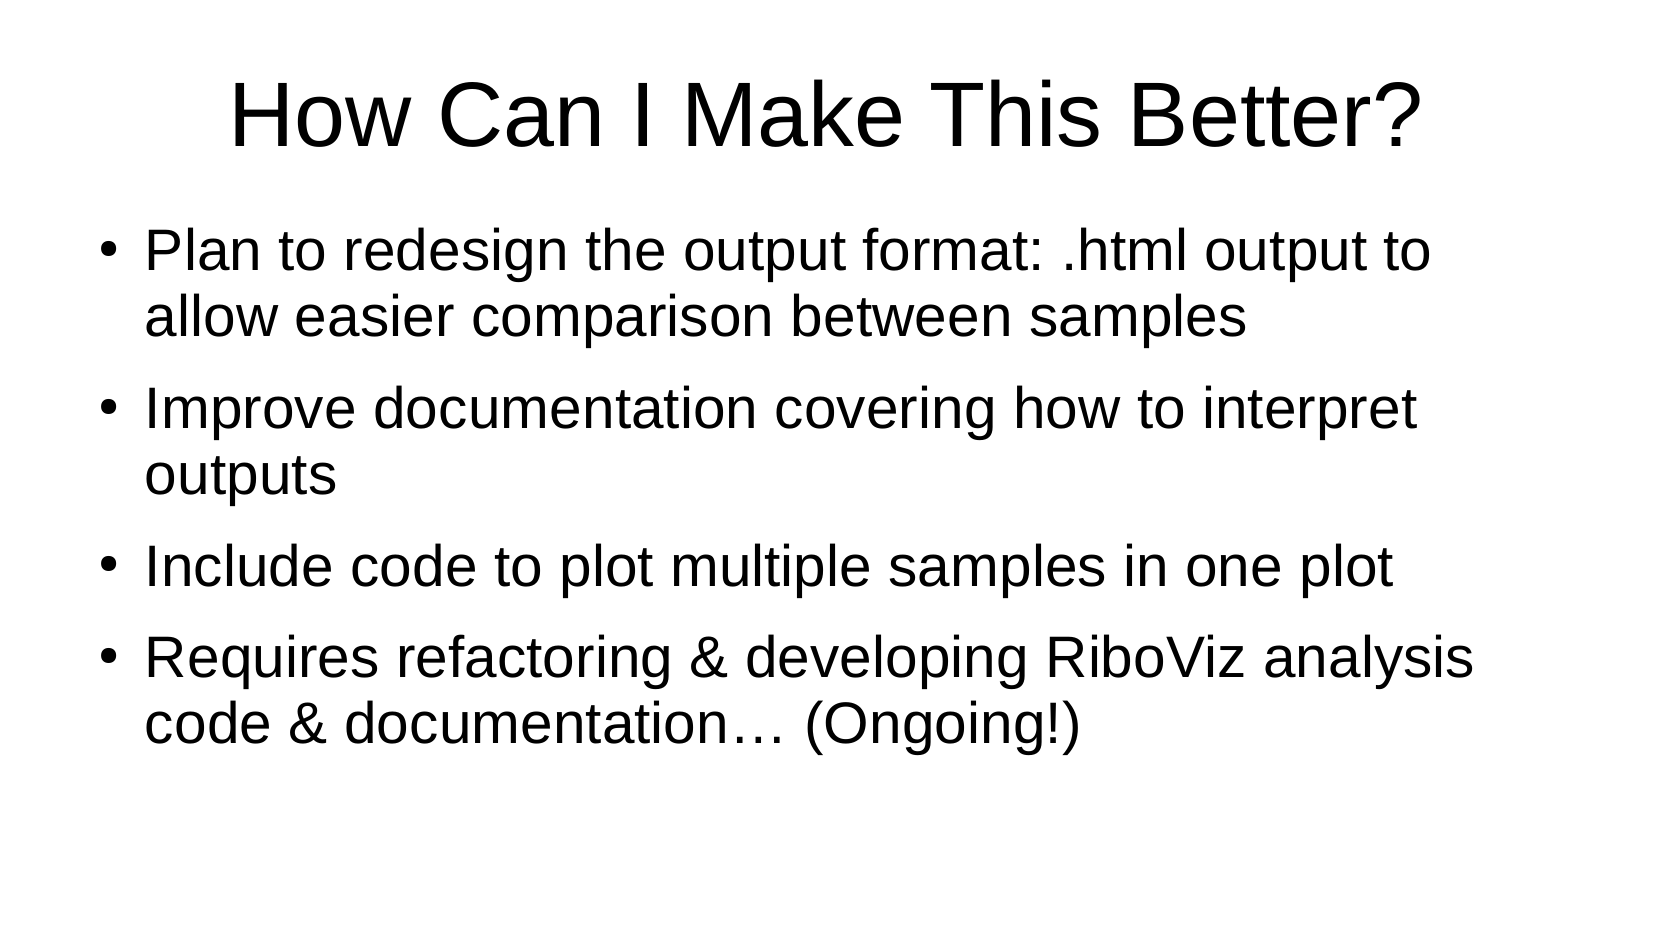

# How Can I Make This Better?
Plan to redesign the output format: .html output to allow easier comparison between samples
Improve documentation covering how to interpret outputs
Include code to plot multiple samples in one plot
Requires refactoring & developing RiboViz analysis code & documentation… (Ongoing!)